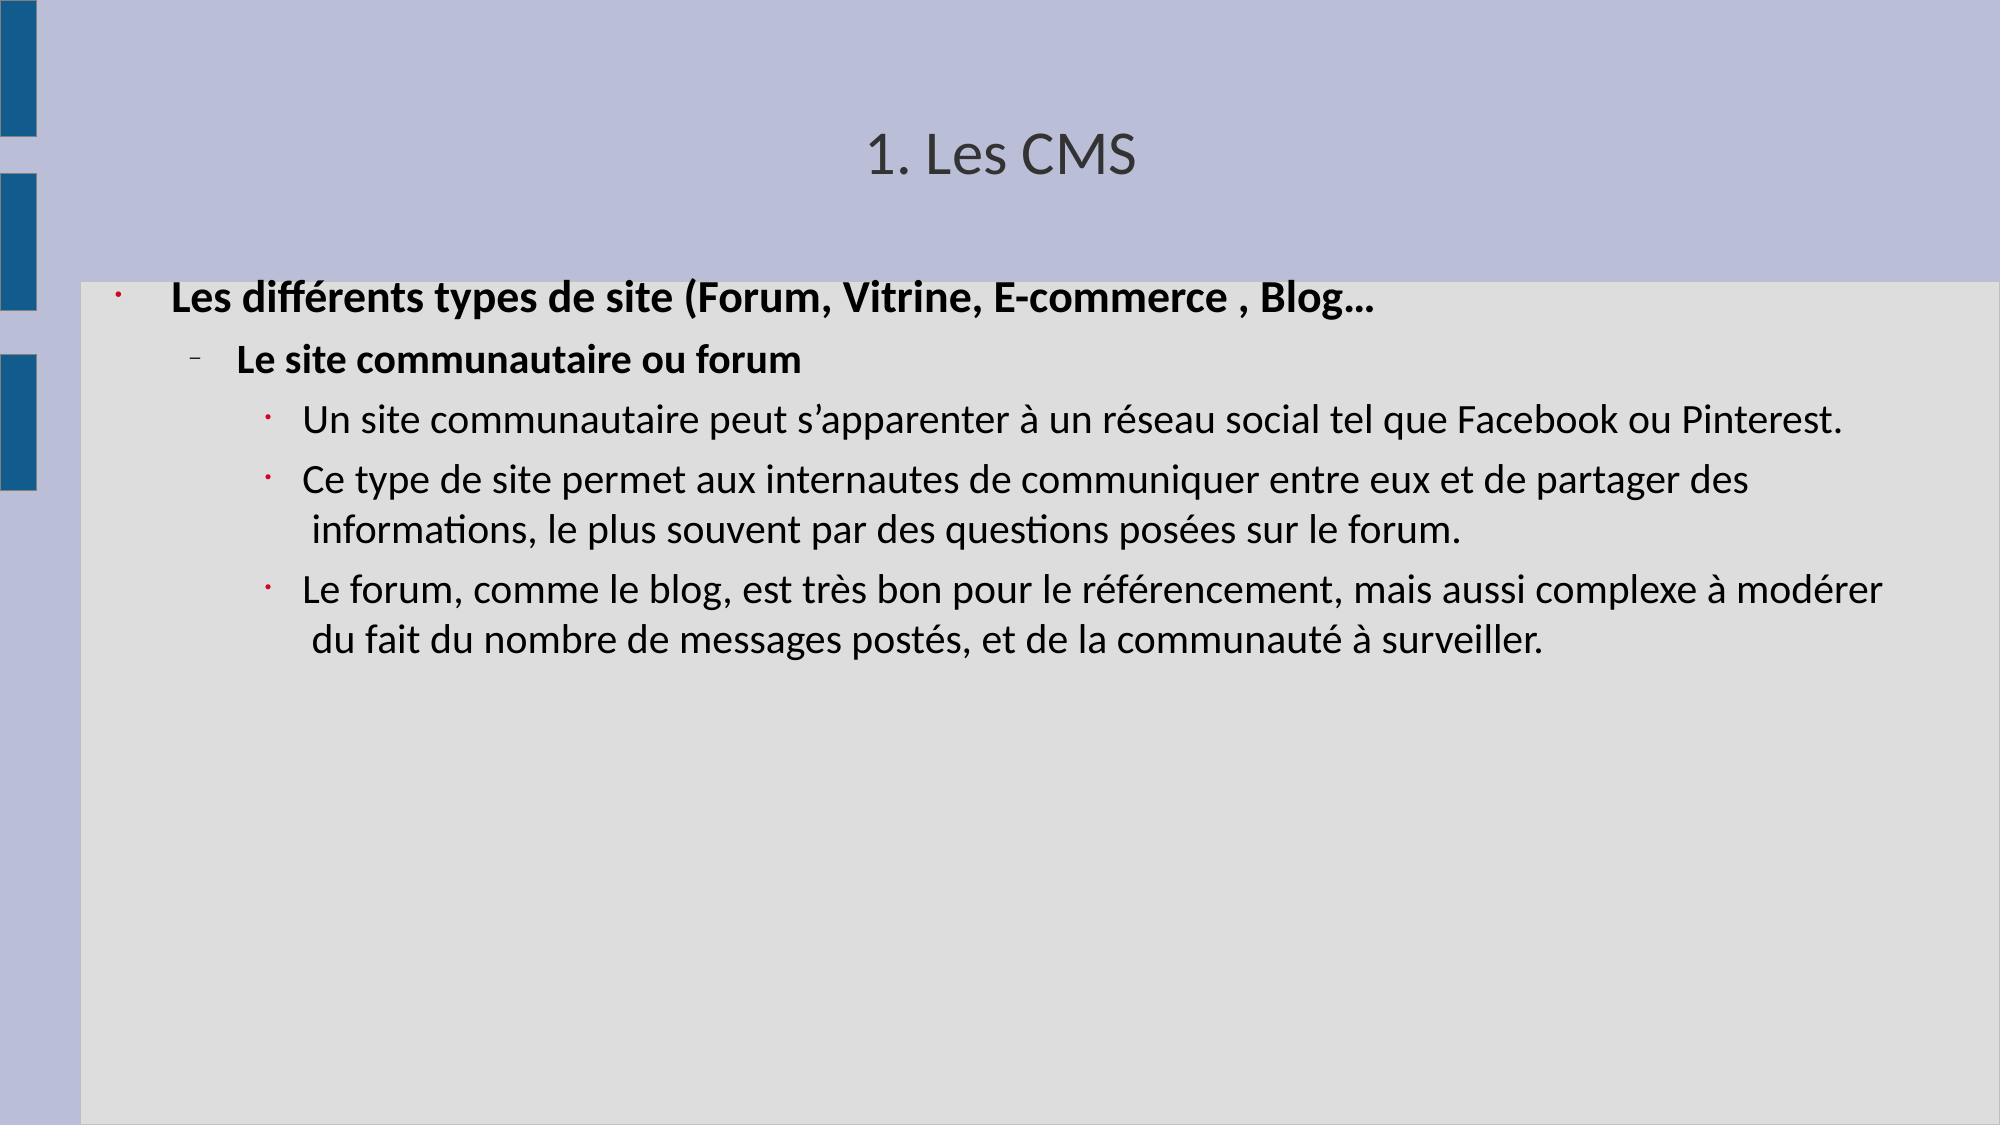

# 1. Les CMS
Les différents types de site (Forum, Vitrine, E-commerce , Blog…
Le site communautaire ou forum
Un site communautaire peut s’apparenter à un réseau social tel que Facebook ou Pinterest.
Ce type de site permet aux internautes de communiquer entre eux et de partager des informations, le plus souvent par des questions posées sur le forum.
Le forum, comme le blog, est très bon pour le référencement, mais aussi complexe à modérer du fait du nombre de messages postés, et de la communauté à surveiller.